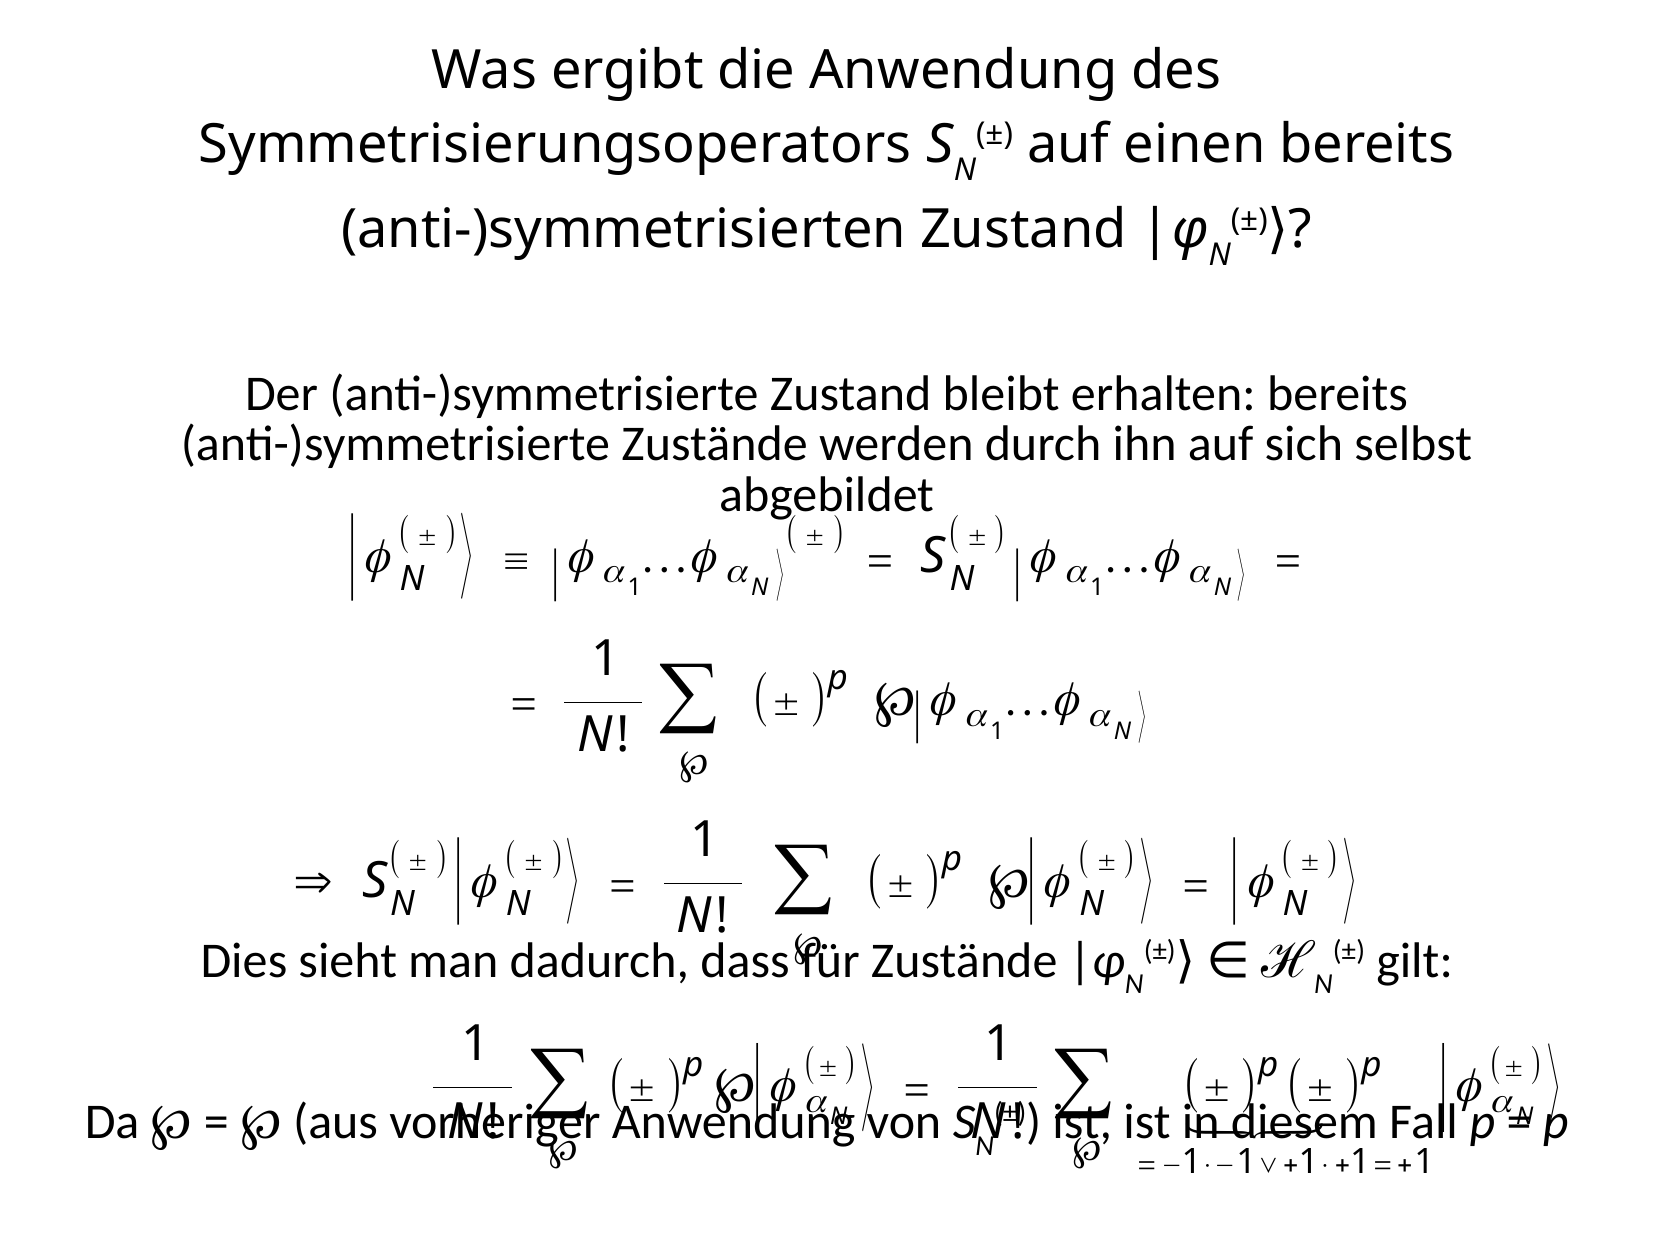

# Was ergibt die Anwendung des Symmetrisierungsoperators SN(±) auf einen bereits (anti-)symmetrisierten Zustand |φN(±)⟩?
Der (anti-)symmetrisierte Zustand bleibt erhalten: bereits (anti-)symmetrisierte Zustände werden durch ihn auf sich selbst abgebildet
Dies sieht man dadurch, dass für Zustände |φN(±)⟩ ∈ ℋN(±) gilt:
Da ℘ = ℘ (aus vorheriger Anwendung von SN(±)) ist, ist in diesem Fall p = p